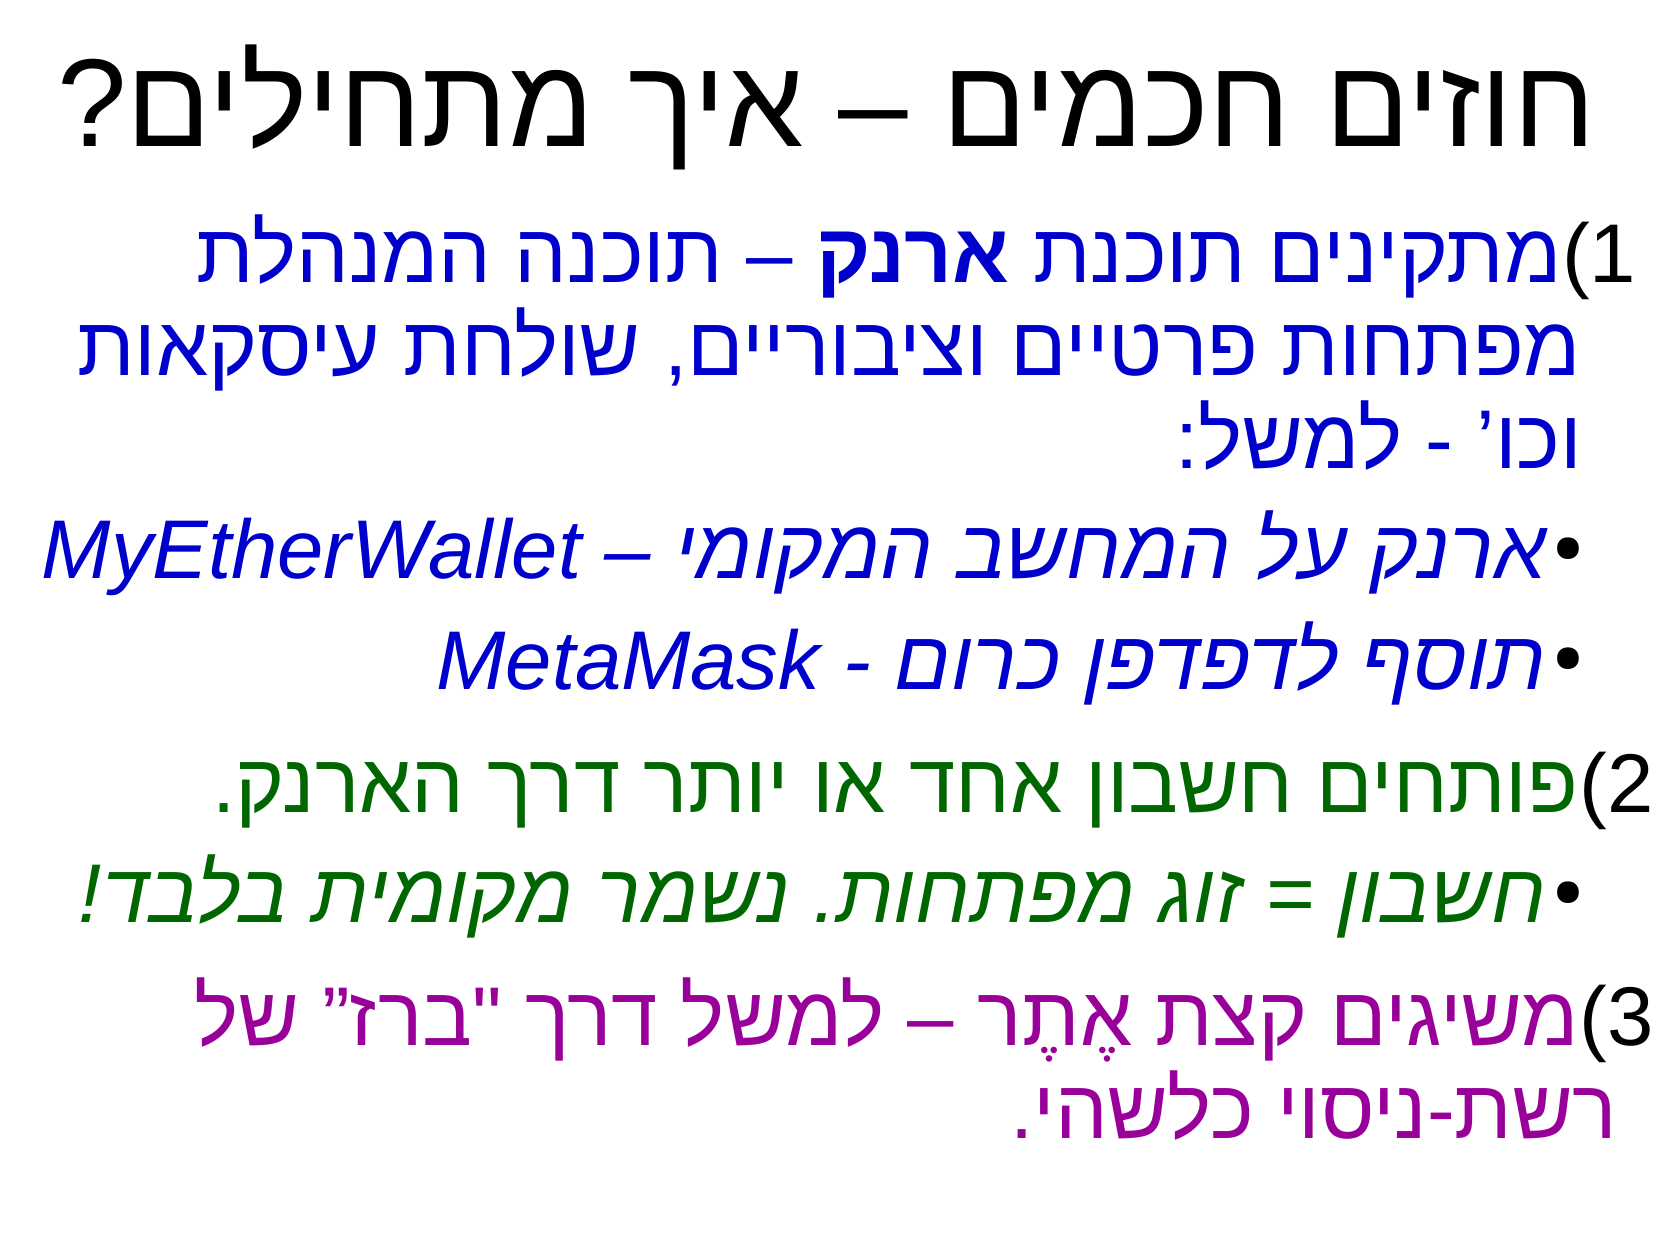

# חוזים חכמים – איך מתחילים?
מתקינים תוכנת ארנק – תוכנה המנהלת מפתחות פרטיים וציבוריים, שולחת עיסקאות וכו’ - למשל:
ארנק על המחשב המקומי – MyEtherWallet
תוסף לדפדפן כרום - MetaMask
פותחים חשבון אחד או יותר דרך הארנק.
חשבון = זוג מפתחות. נשמר מקומית בלבד!
משיגים קצת אֶתֶר – למשל דרך "ברז” של רשת-ניסוי כלשהי.